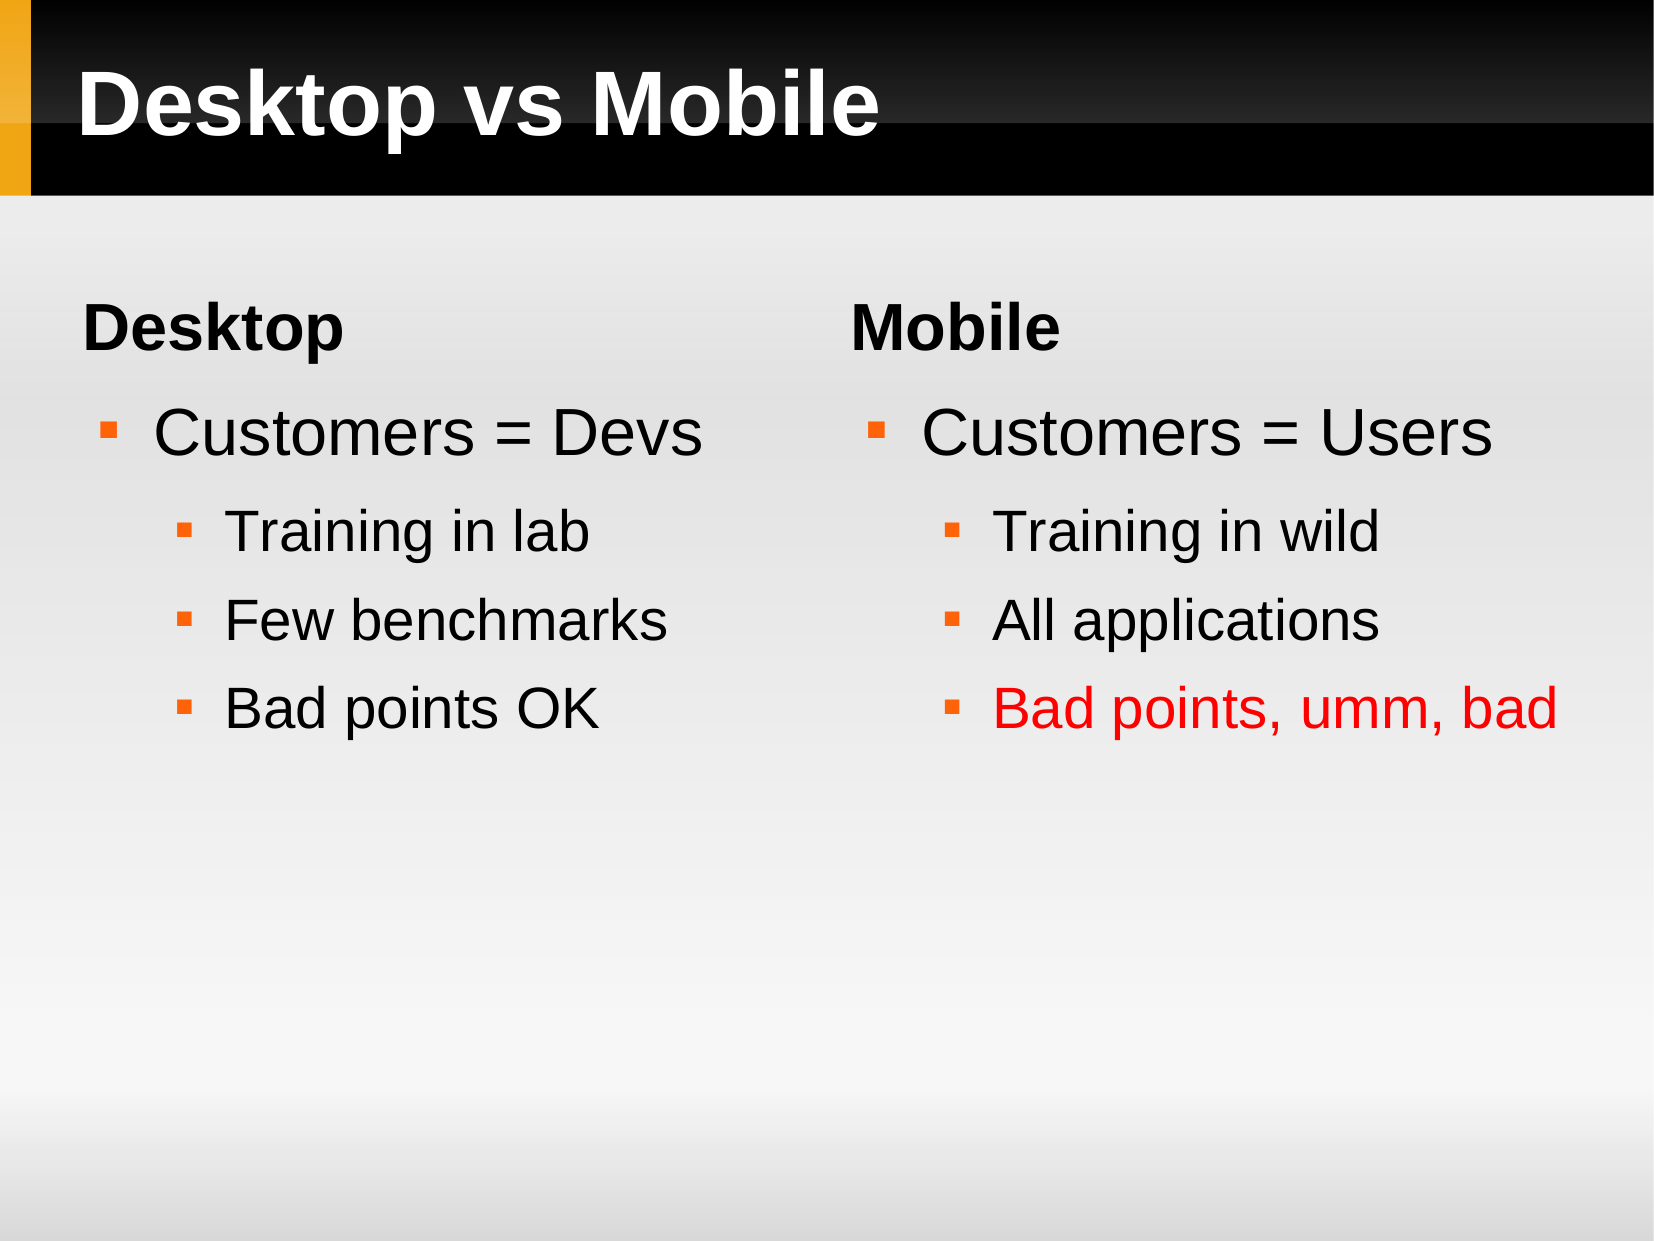

# Desktop vs Mobile
Desktop
Customers = Devs
Training in lab
Few benchmarks
Bad points OK
Mobile
Customers = Users
Training in wild
All applications
Bad points, umm, bad